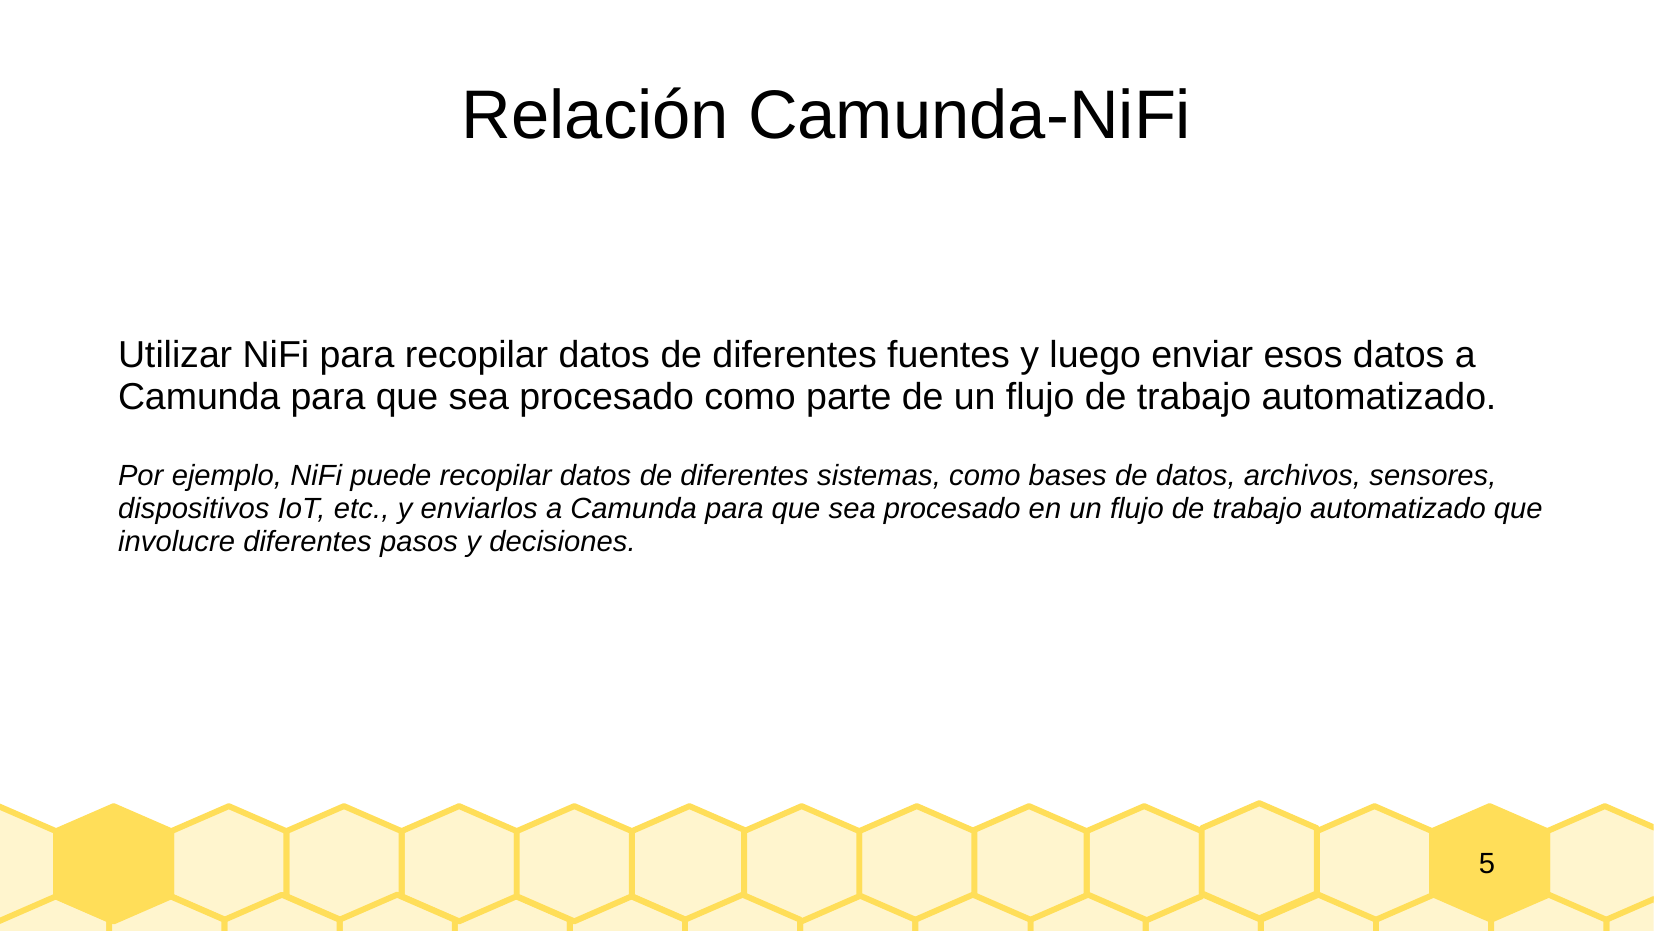

# Relación Camunda-NiFi
Utilizar NiFi para recopilar datos de diferentes fuentes y luego enviar esos datos a Camunda para que sea procesado como parte de un flujo de trabajo automatizado.
Por ejemplo, NiFi puede recopilar datos de diferentes sistemas, como bases de datos, archivos, sensores, dispositivos IoT, etc., y enviarlos a Camunda para que sea procesado en un flujo de trabajo automatizado que involucre diferentes pasos y decisiones.